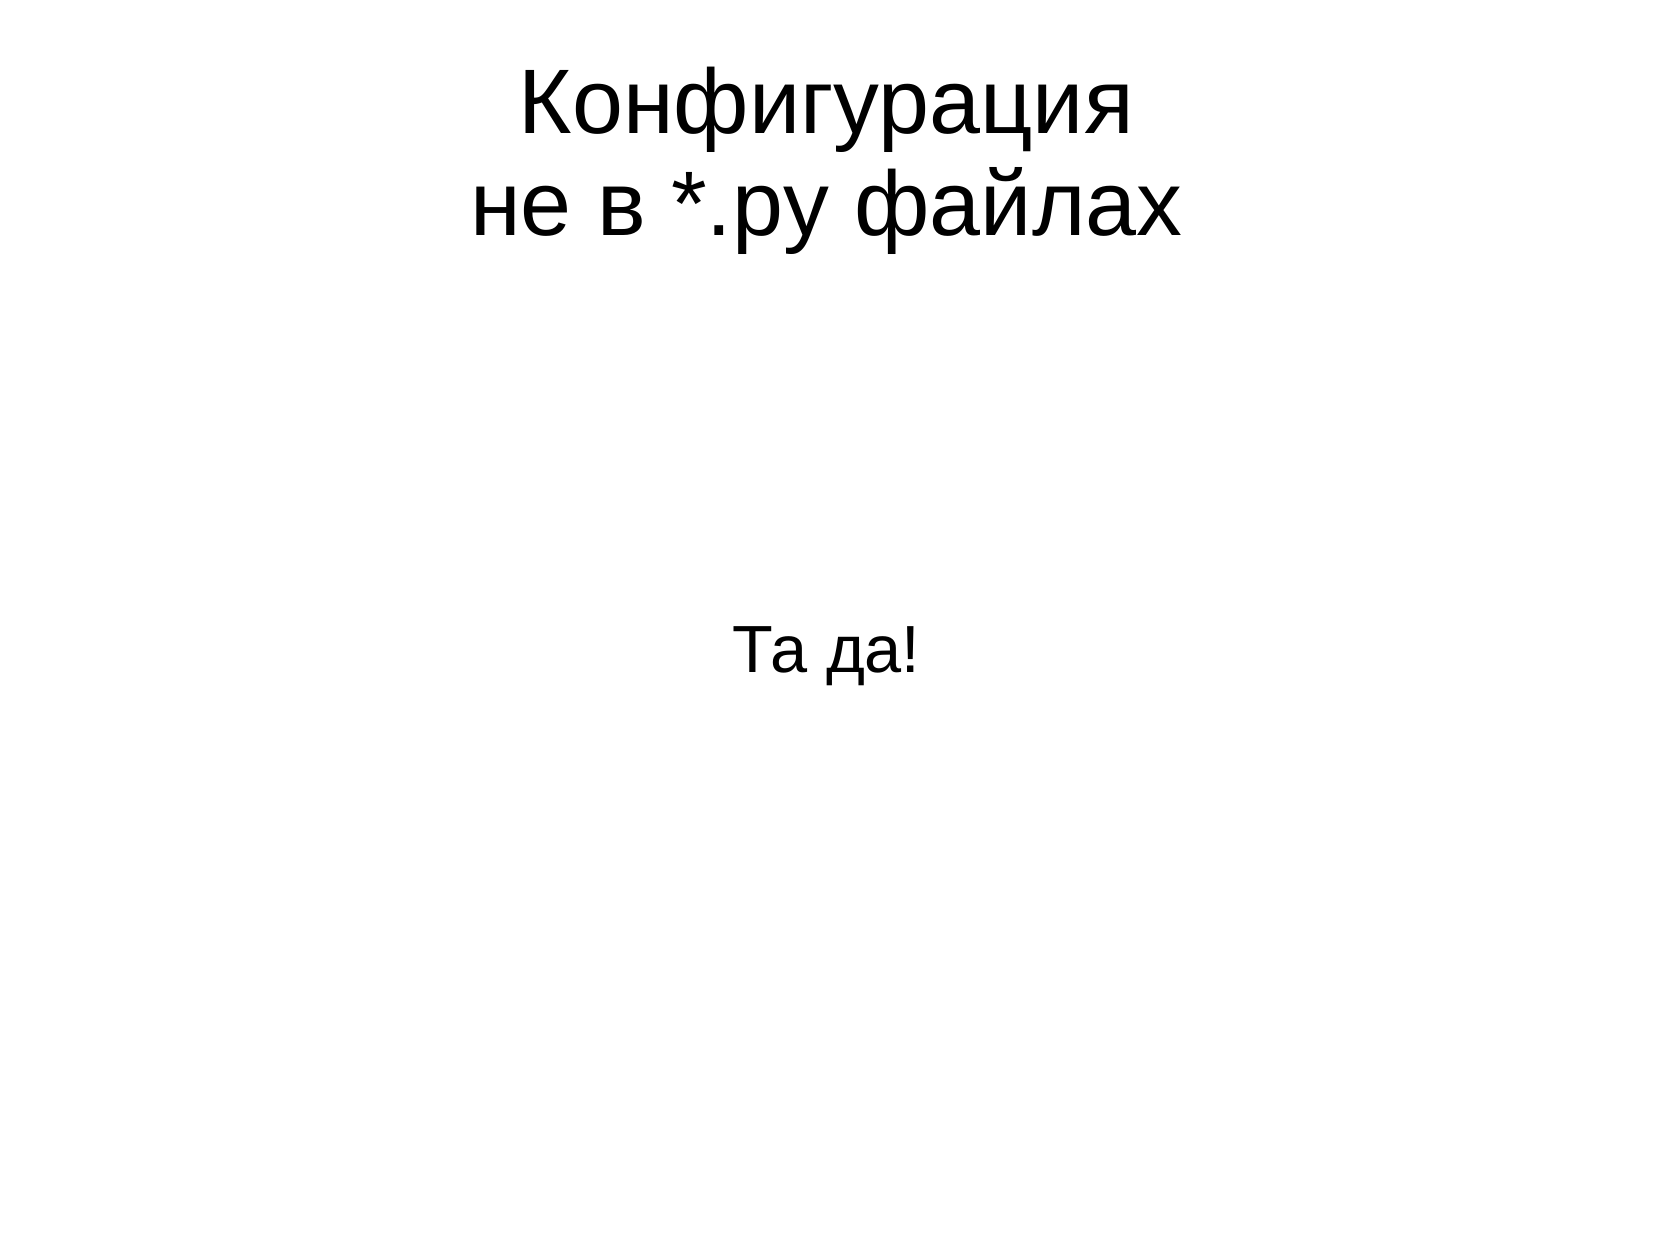

# Конфигурация не в *.py файлах
Та да!